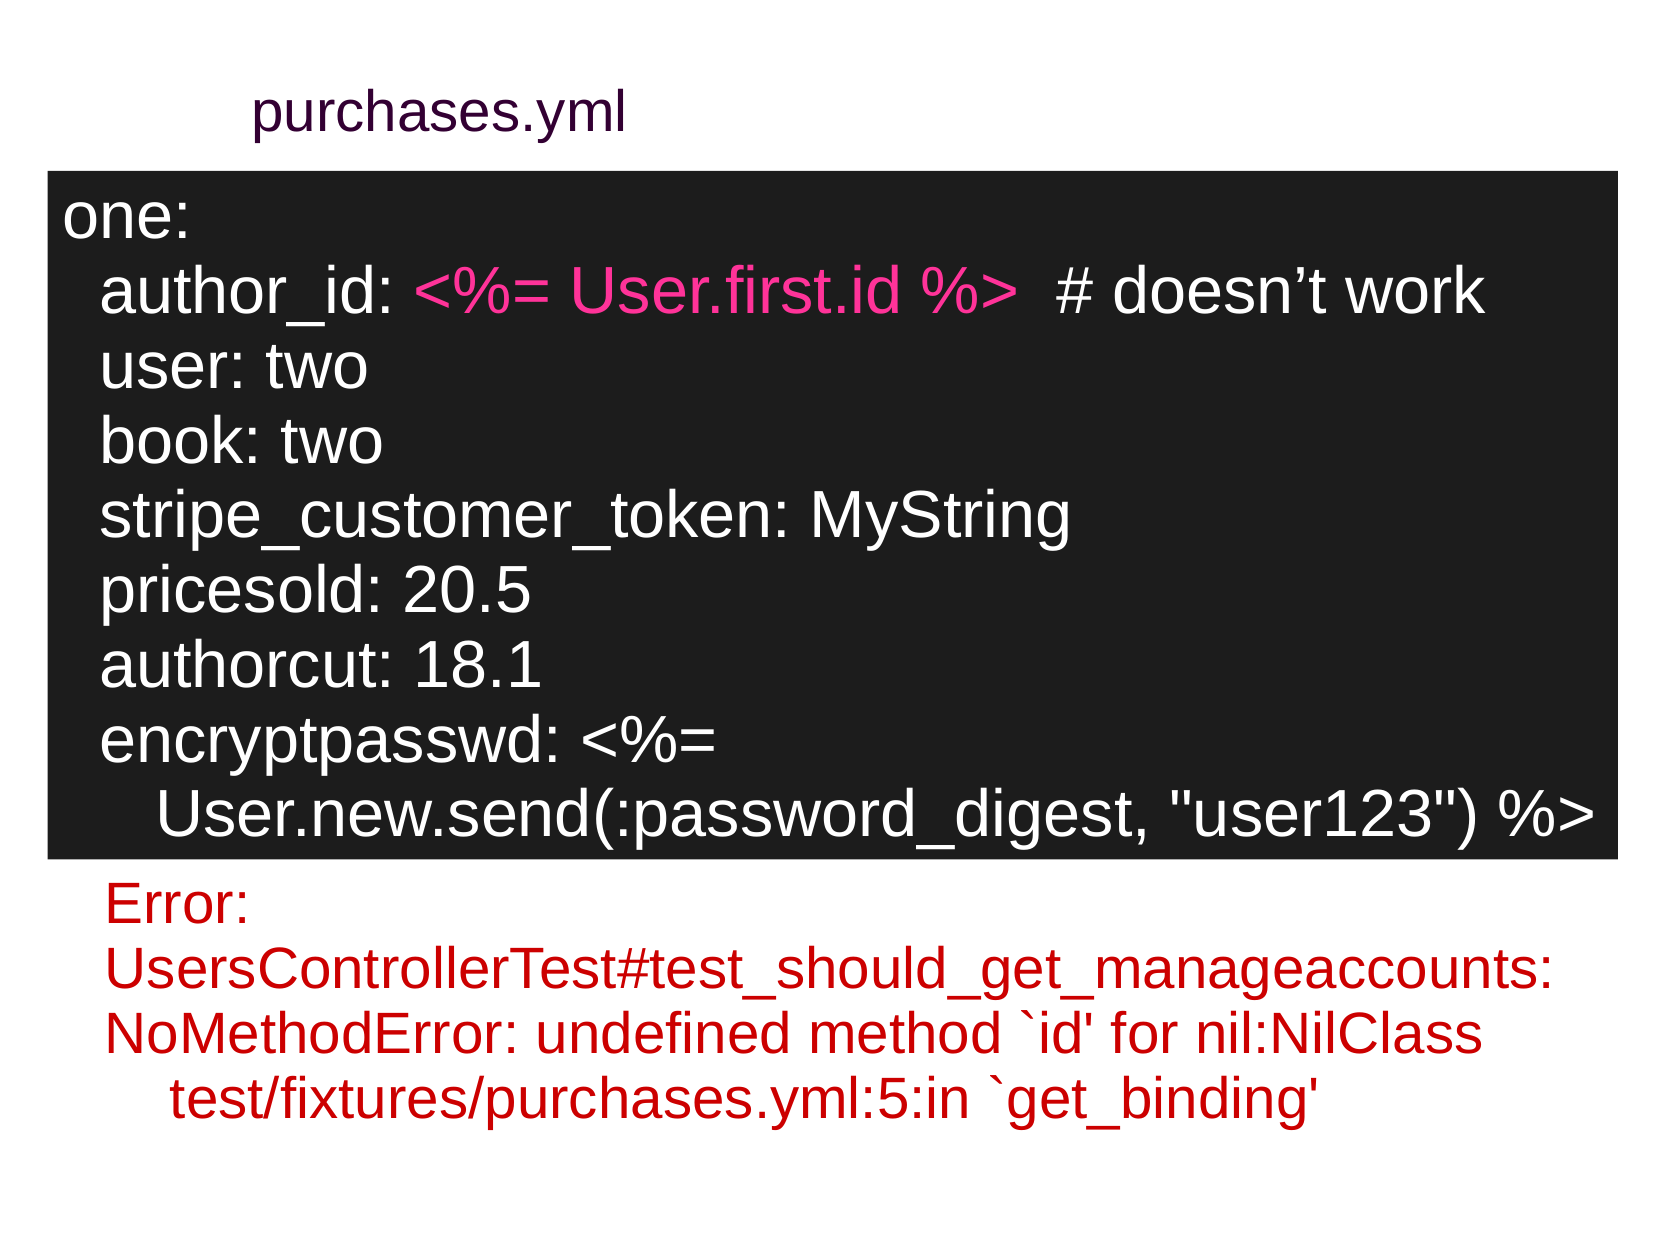

purchases.yml
one:
 author_id: <%= User.first.id %> # doesn’t work
 user: two
 book: two
 stripe_customer_token: MyString
 pricesold: 20.5
 authorcut: 18.1
 encryptpasswd: <%=
 User.new.send(:password_digest, "user123") %>
Error:
UsersControllerTest#test_should_get_manageaccounts:
NoMethodError: undefined method `id' for nil:NilClass
 test/fixtures/purchases.yml:5:in `get_binding'